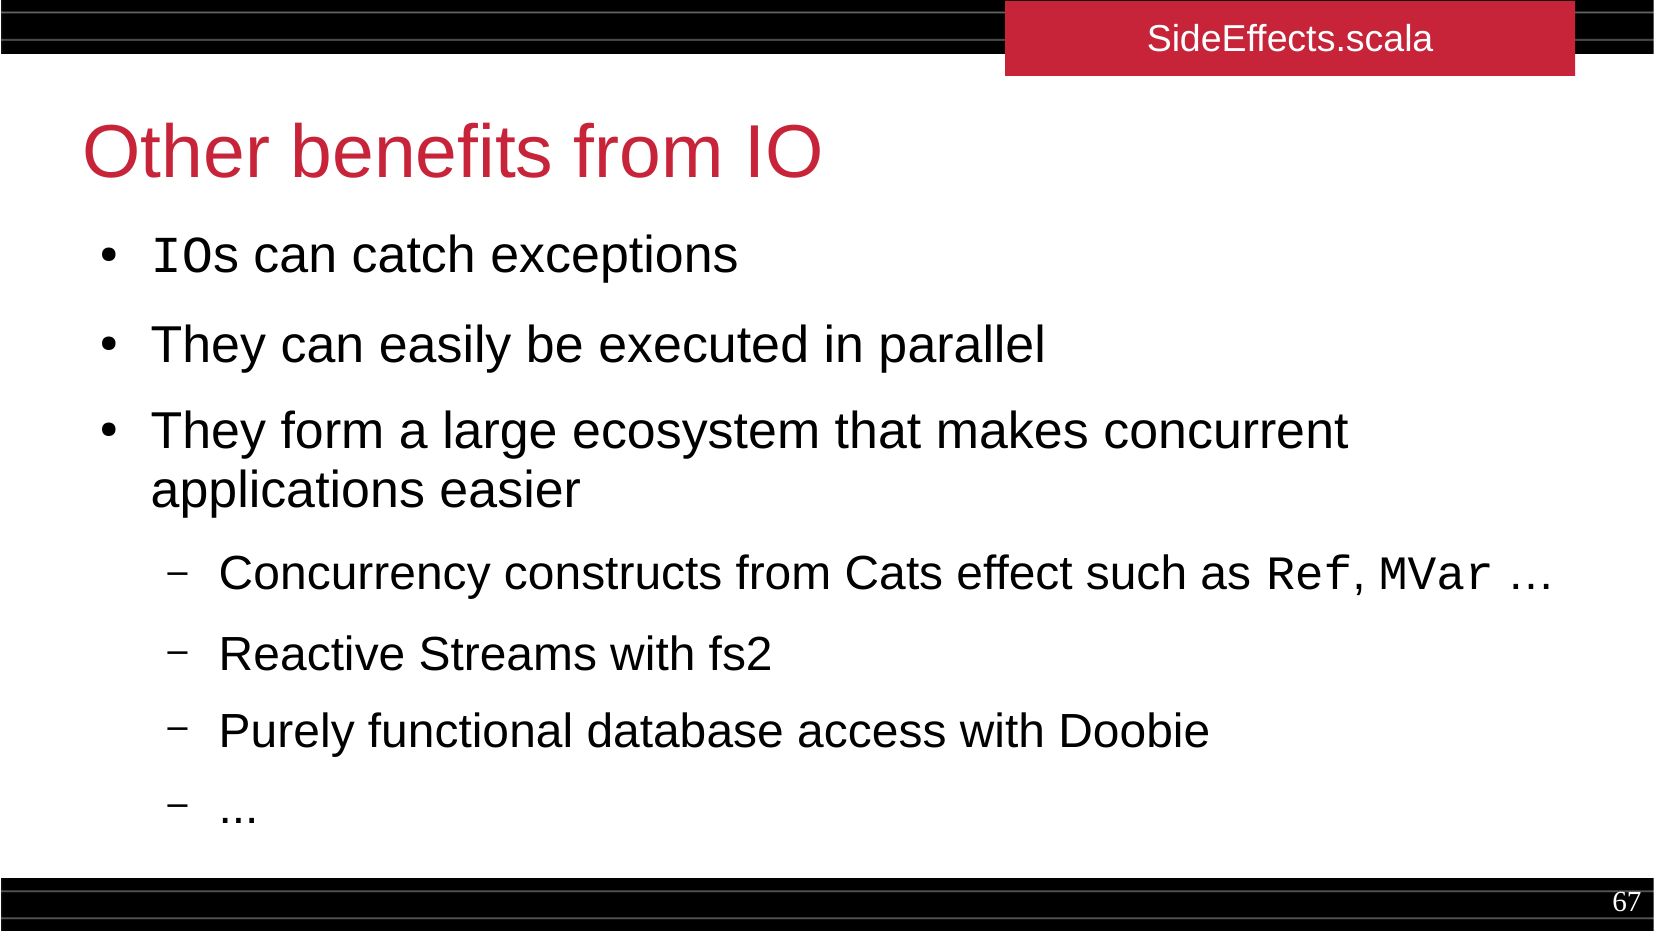

SideEffects.scala
# Other benefits from IO
IOs can catch exceptions
They can easily be executed in parallel
They form a large ecosystem that makes concurrent applications easier
Concurrency constructs from Cats effect such as Ref, MVar …
Reactive Streams with fs2
Purely functional database access with Doobie
...